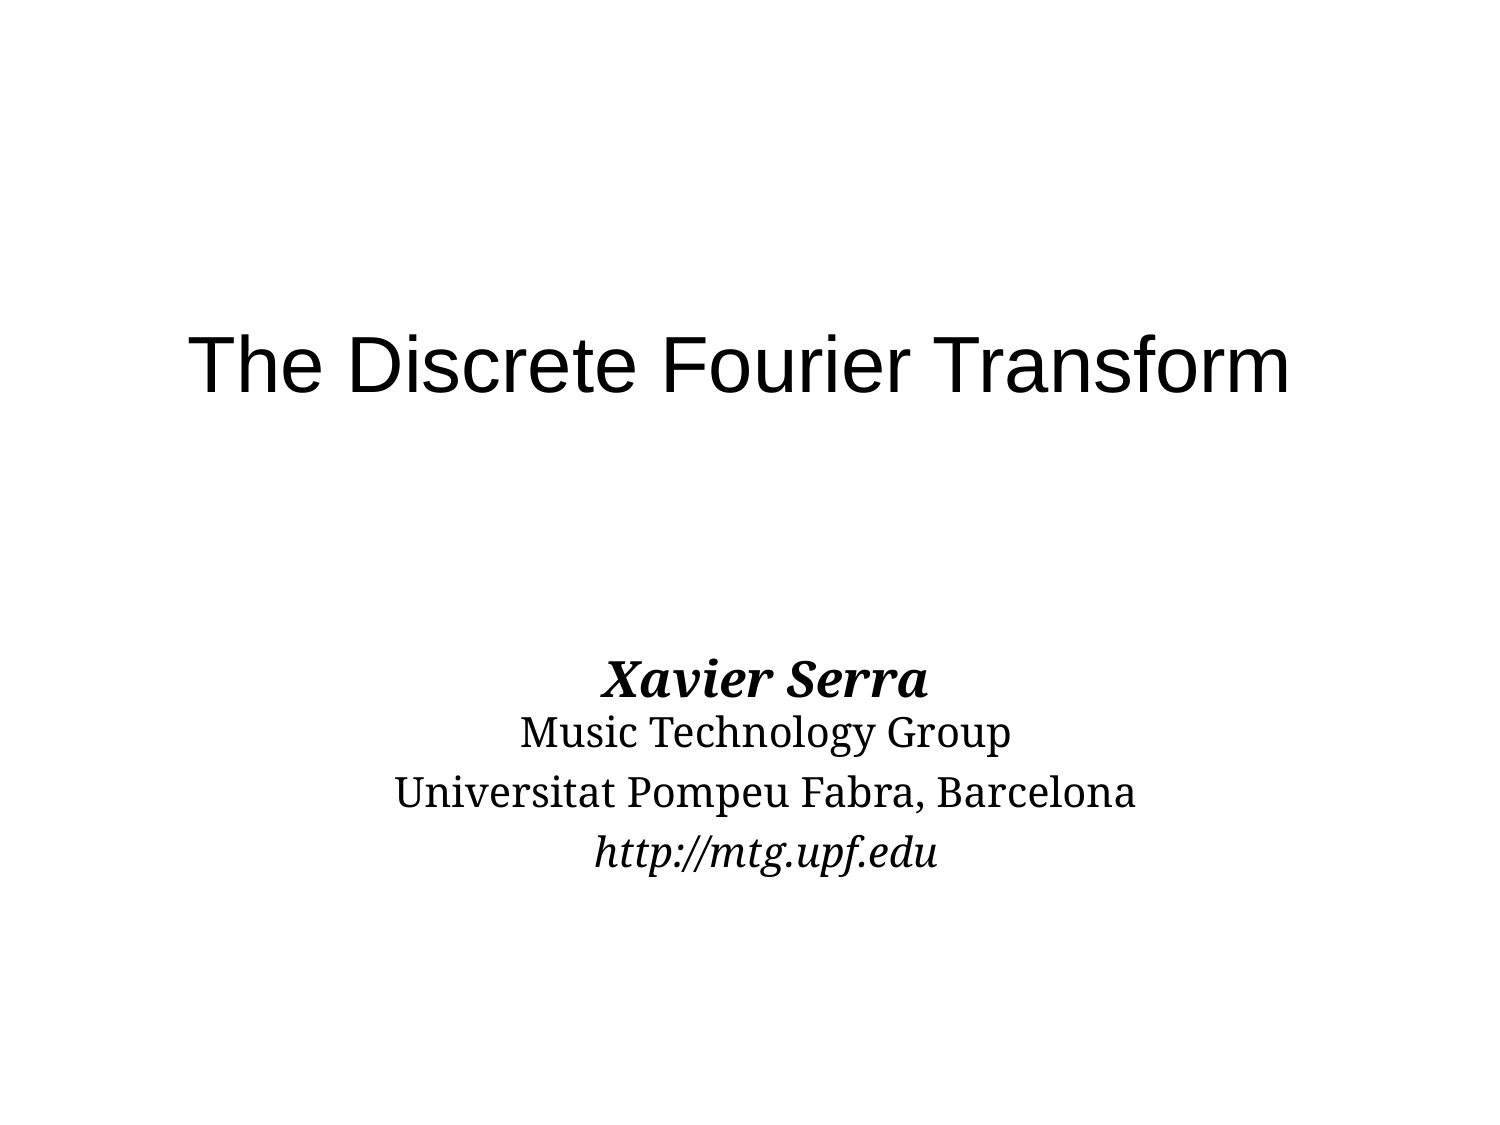

# The Discrete Fourier Transform
Xavier Serra
Music Technology Group
Universitat Pompeu Fabra, Barcelona
http://mtg.upf.edu